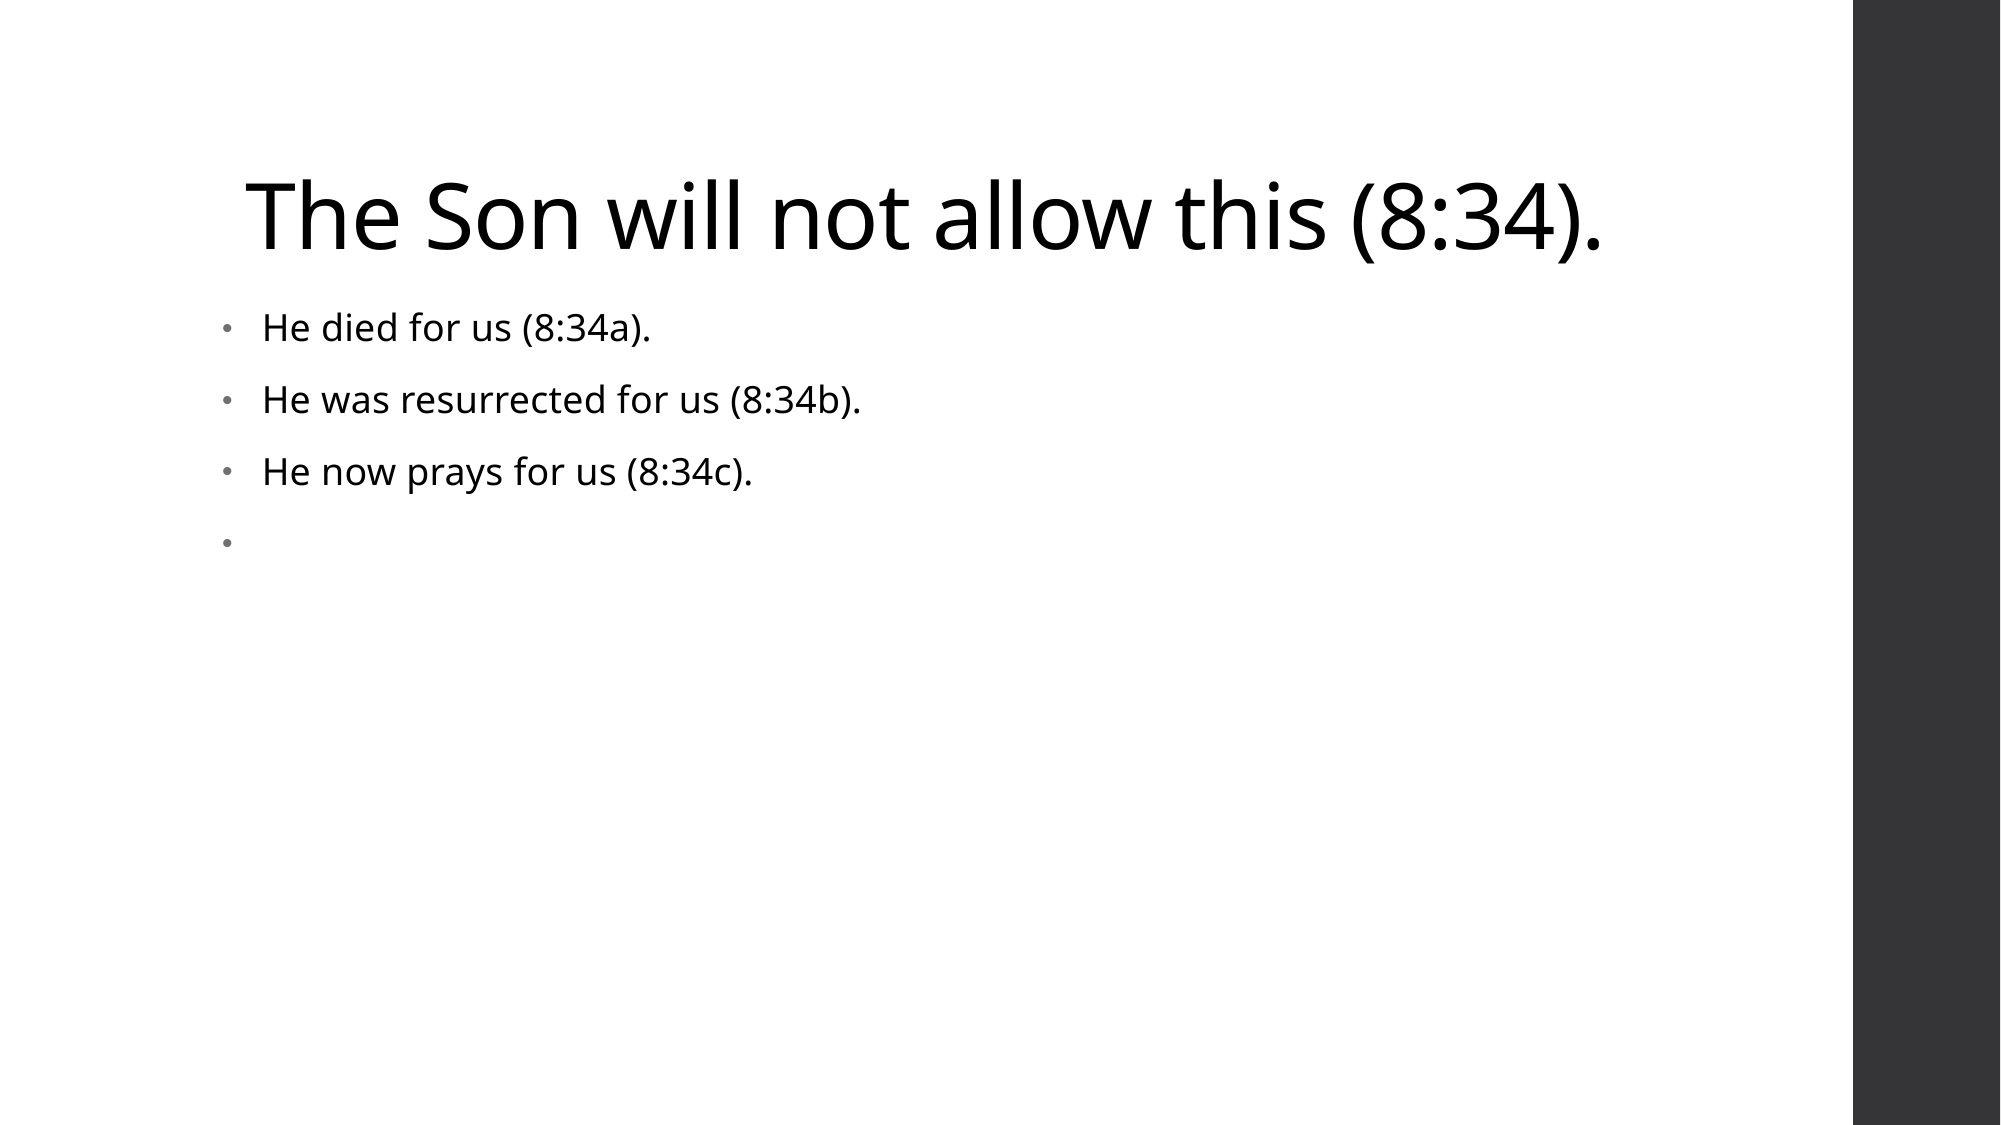

# The Son will not allow this (8:34).
 He died for us (8:34a).
 He was resurrected for us (8:34b).
 He now prays for us (8:34c).